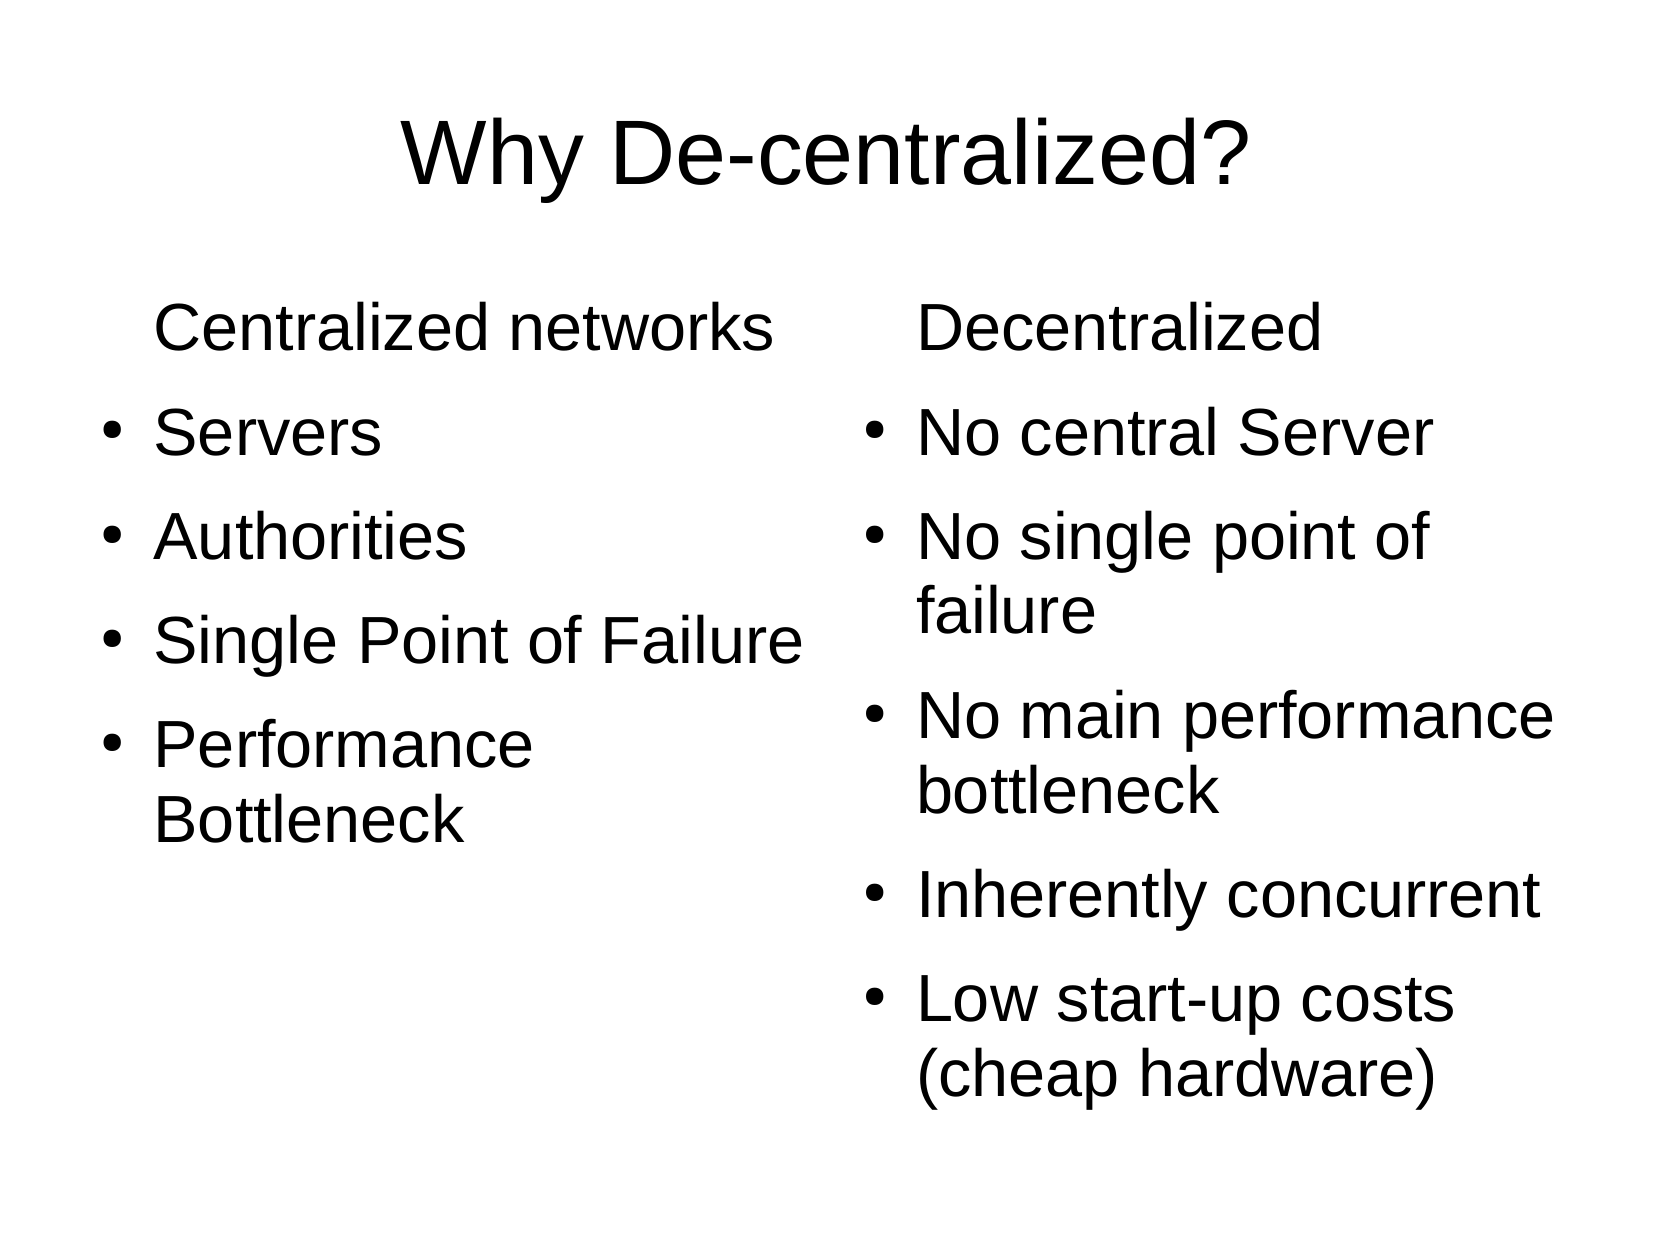

# Why De-centralized?
Centralized networks
Servers
Authorities
Single Point of Failure
Performance Bottleneck
Decentralized
No central Server
No single point of failure
No main performance bottleneck
Inherently concurrent
Low start-up costs (cheap hardware)